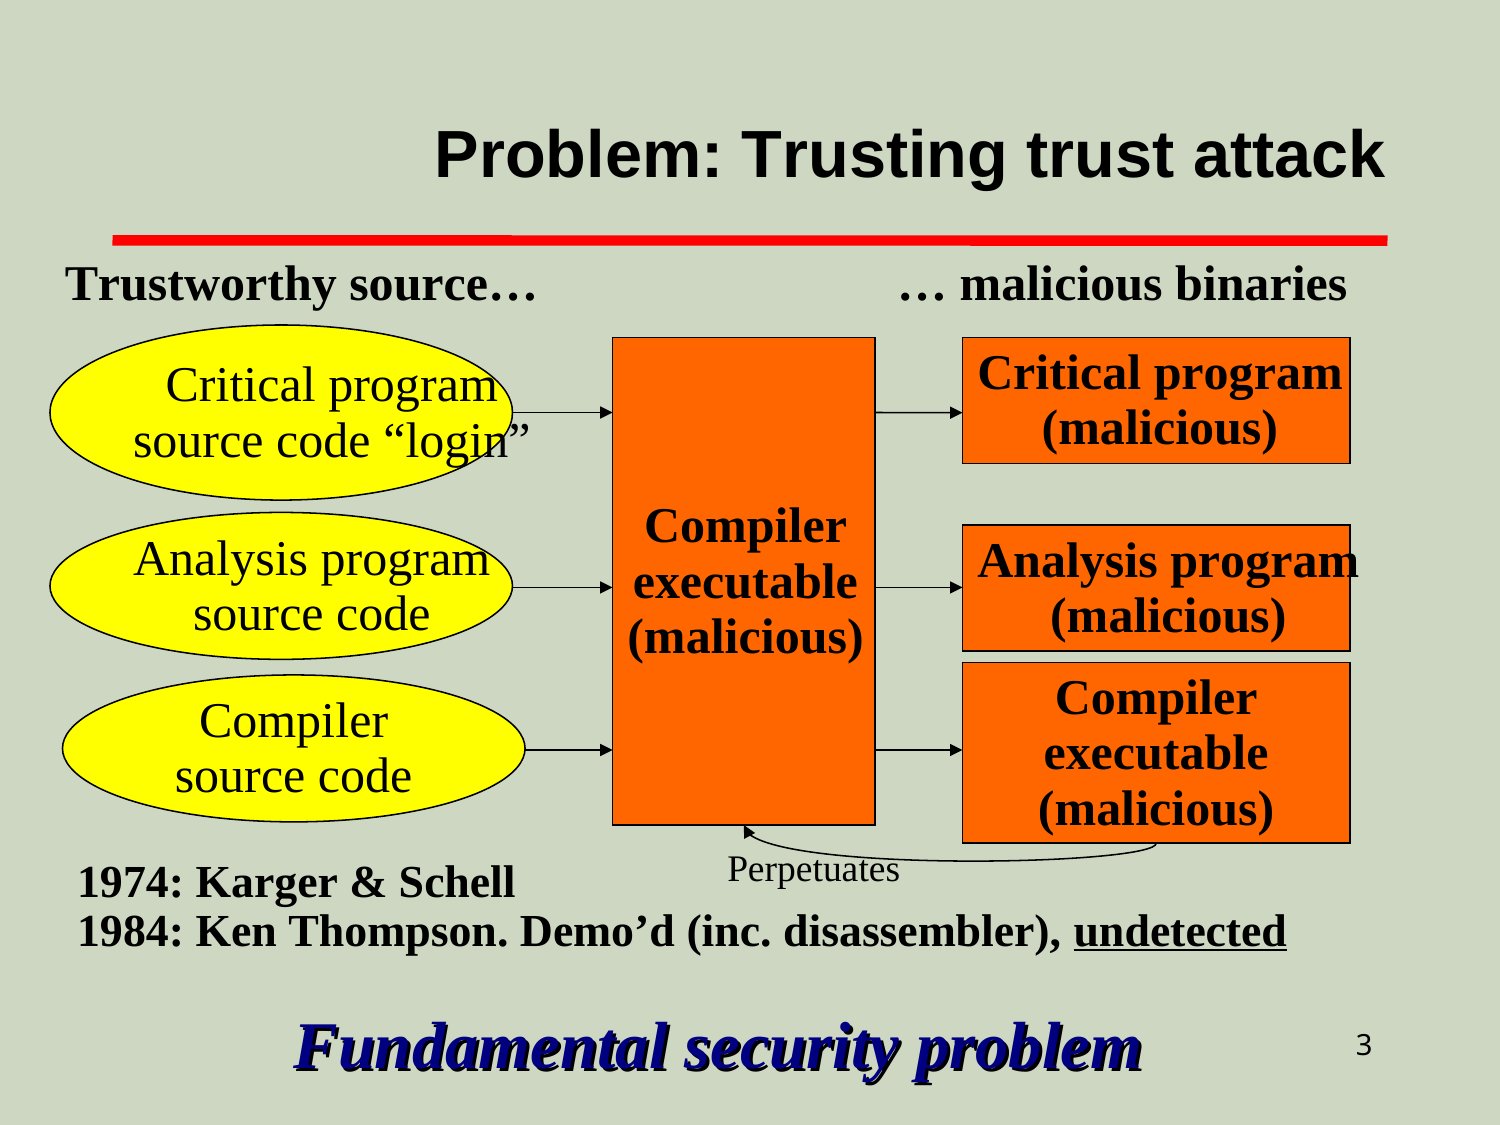

# Problem: Trusting trust attack
Trustworthy source…
… malicious binaries
Critical program
source code “login”
Compiler
executable
(malicious)
Critical program
(malicious)
Analysis program
source code
Analysis program
(malicious)
Compiler
executable
(malicious)
Compiler
source code
Perpetuates
1974: Karger & Schell
1984: Ken Thompson. Demo’d (inc. disassembler), undetected
Fundamental security problem